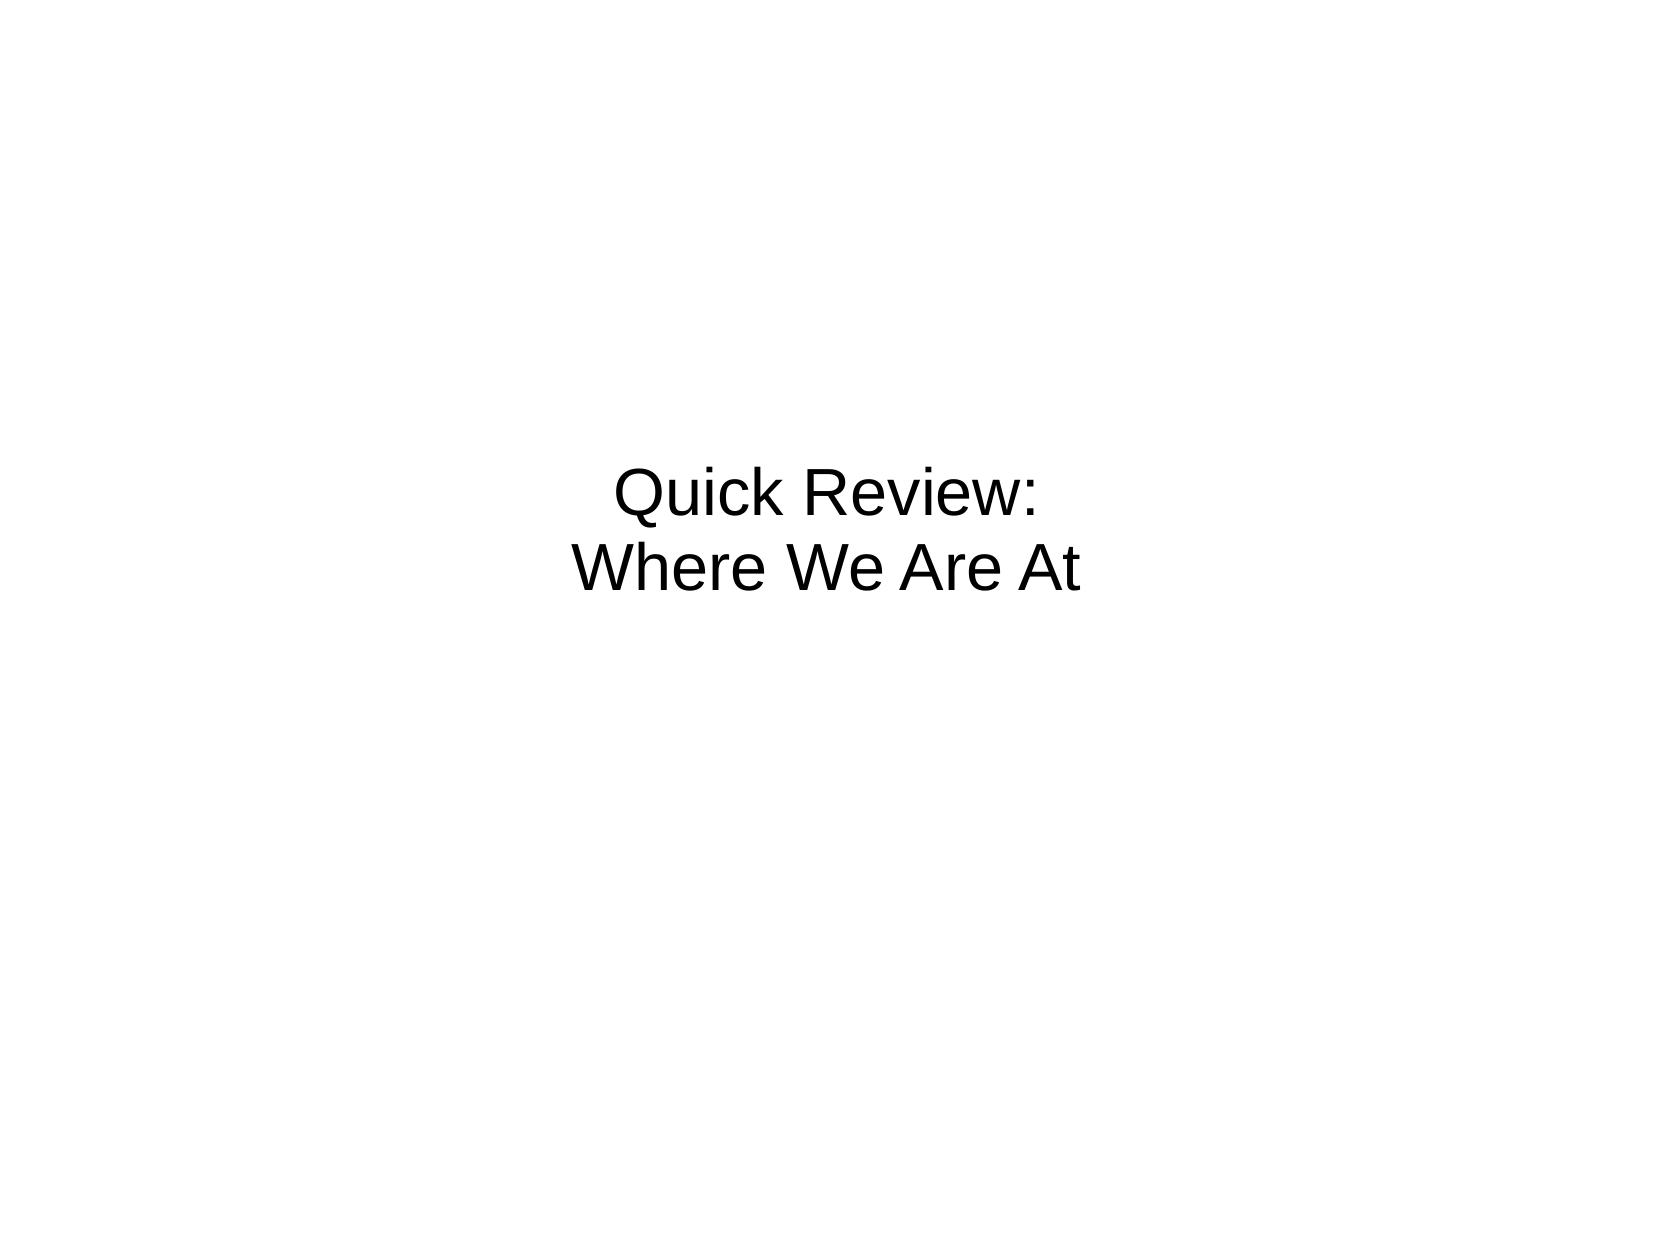

# Quick Review:
Where We Are At